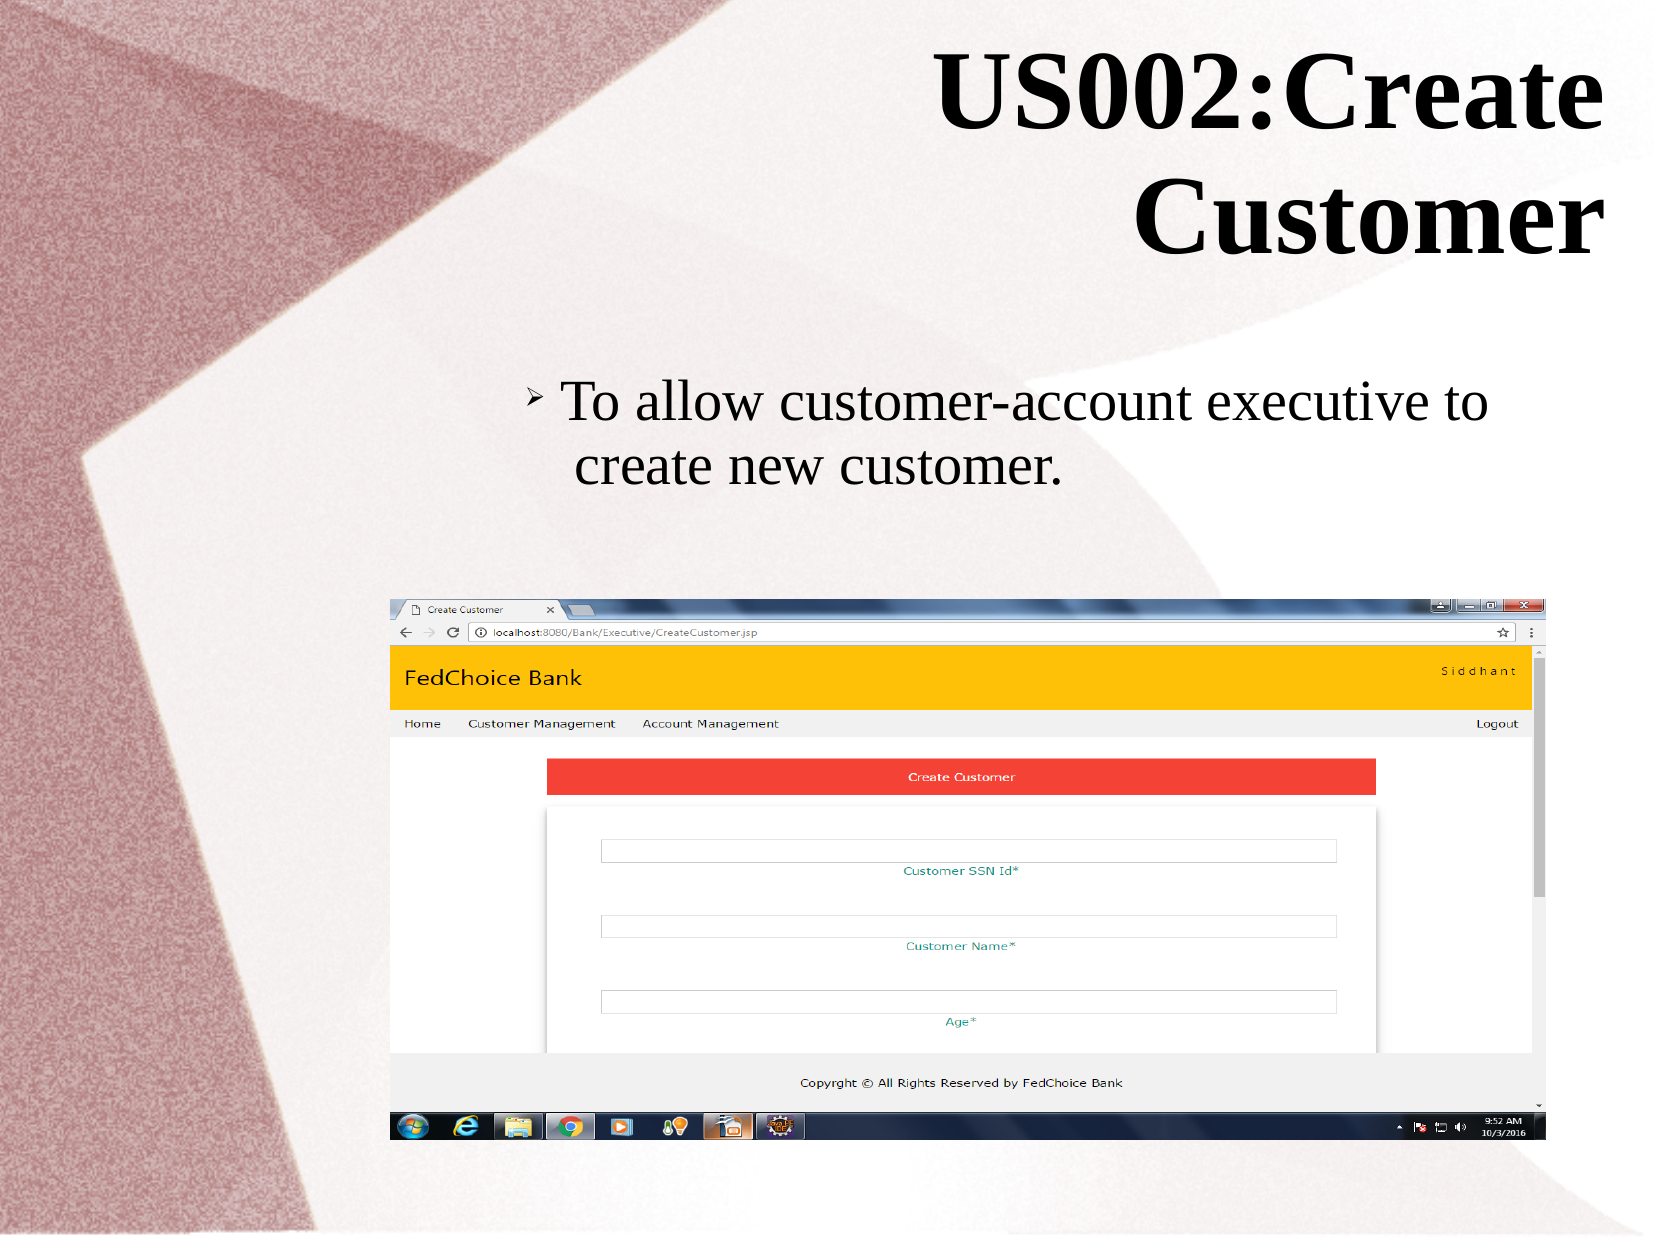

# US002:Create Customer
To allow customer-account executive to
 create new customer.